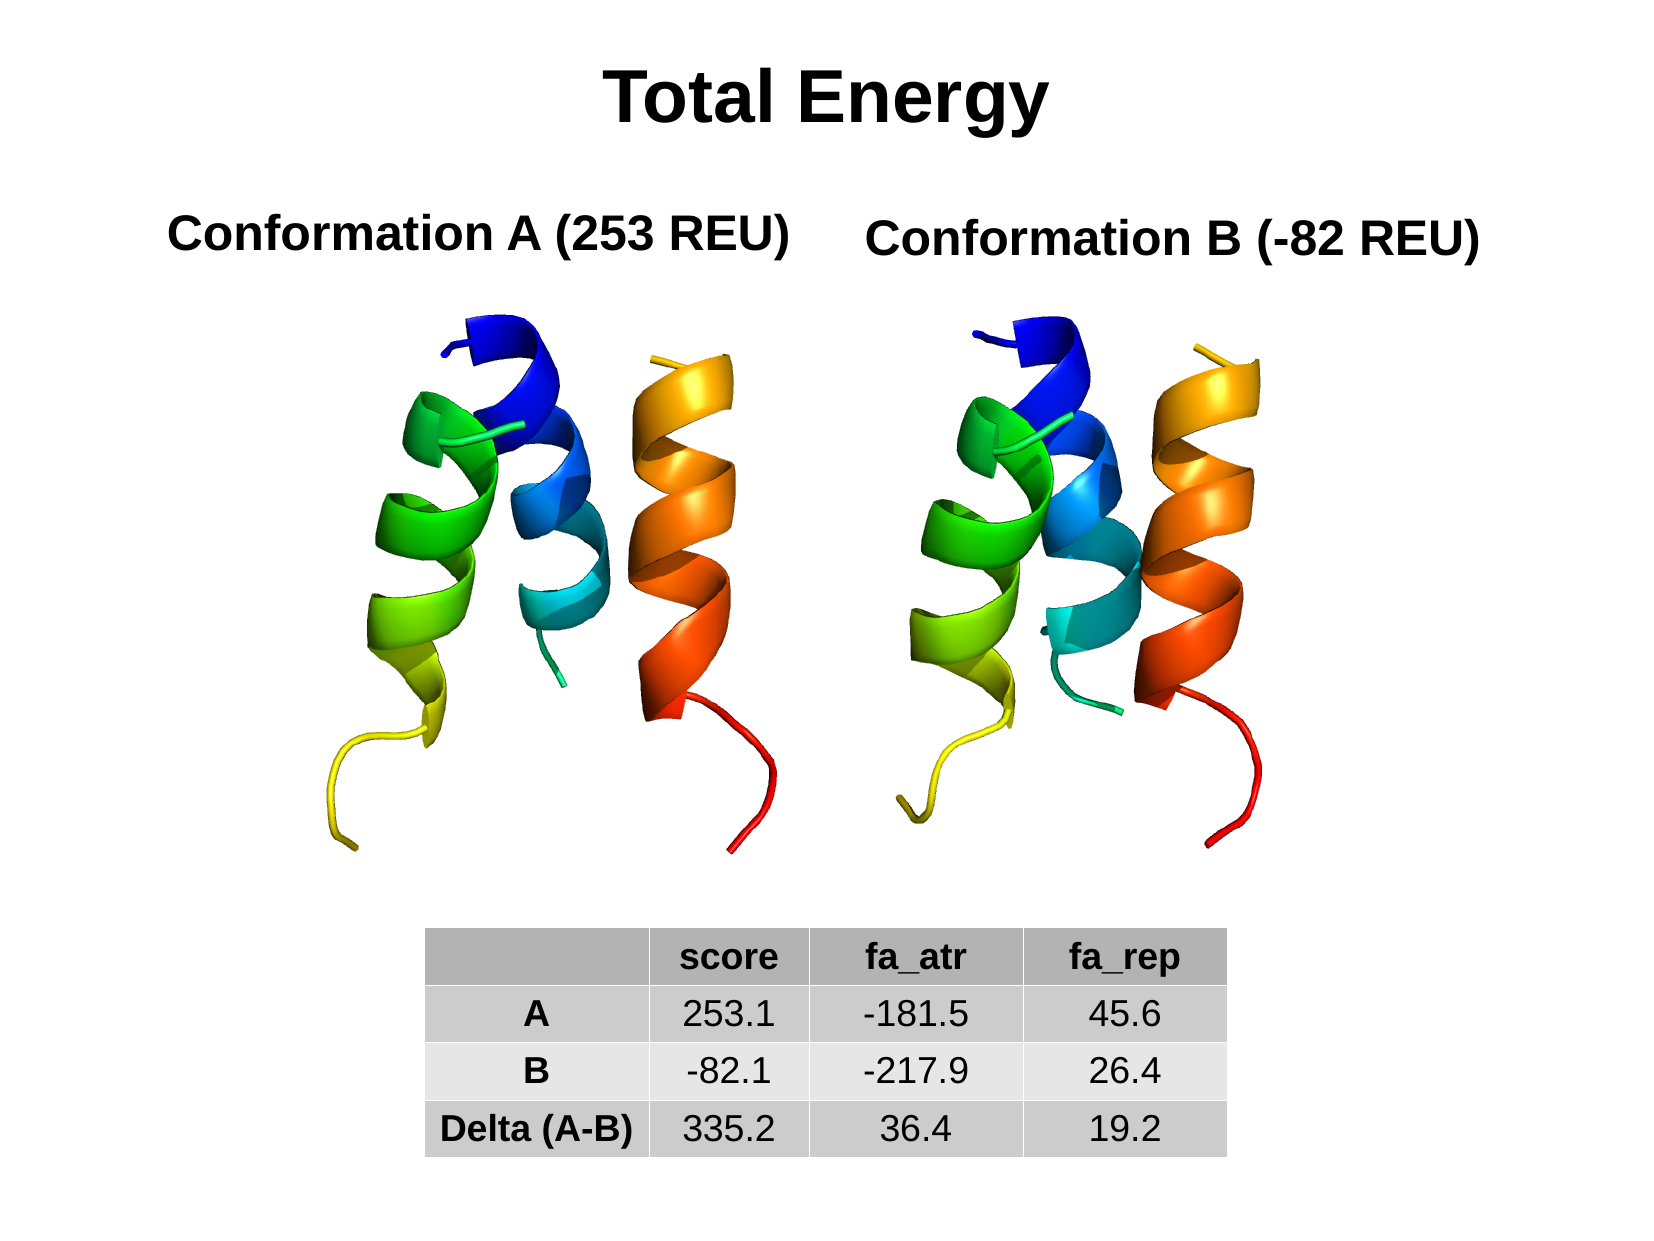

Total Energy
Conformation A (253 REU)
Conformation B (-82 REU)
| | score | fa\_atr | fa\_rep |
| --- | --- | --- | --- |
| A | 253.1 | -181.5 | 45.6 |
| B | -82.1 | -217.9 | 26.4 |
| Delta (A-B) | 335.2 | 36.4 | 19.2 |